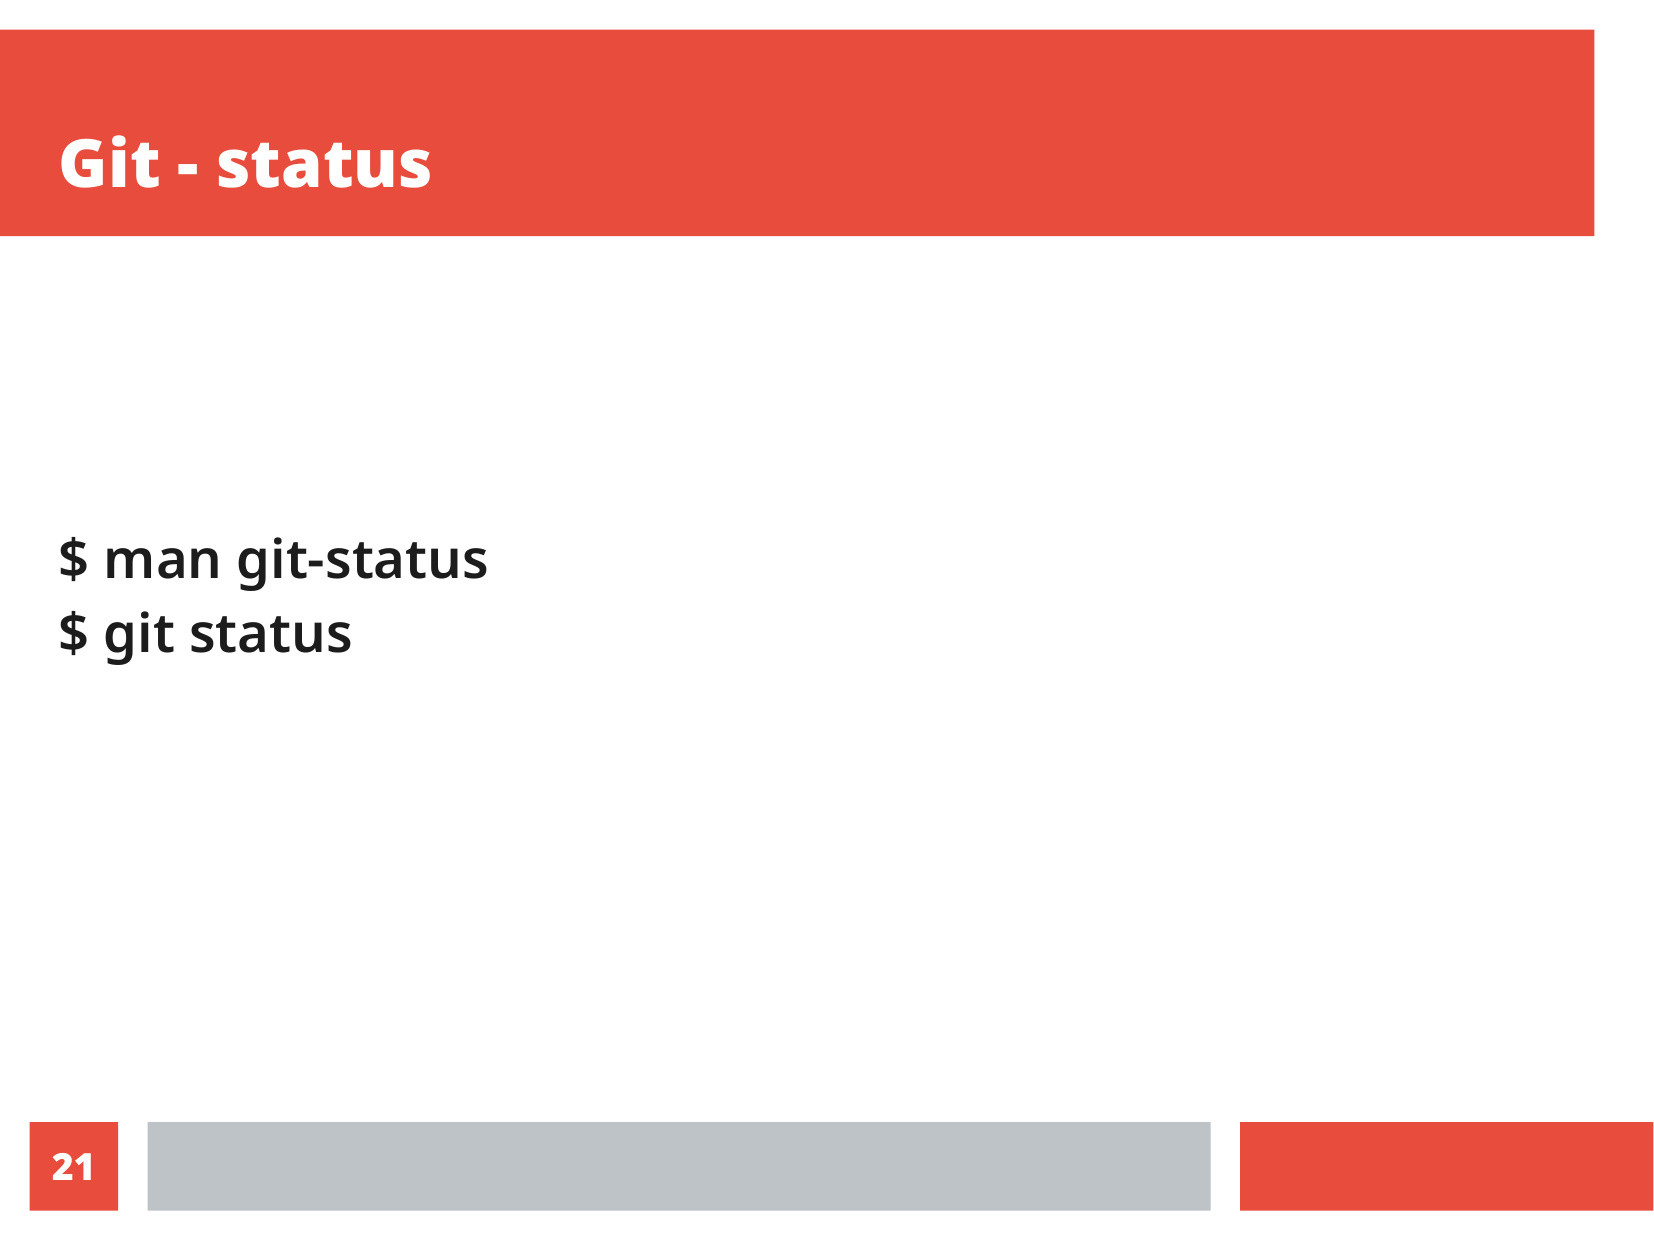

# Git - status
$ man git-status
$ git status
21